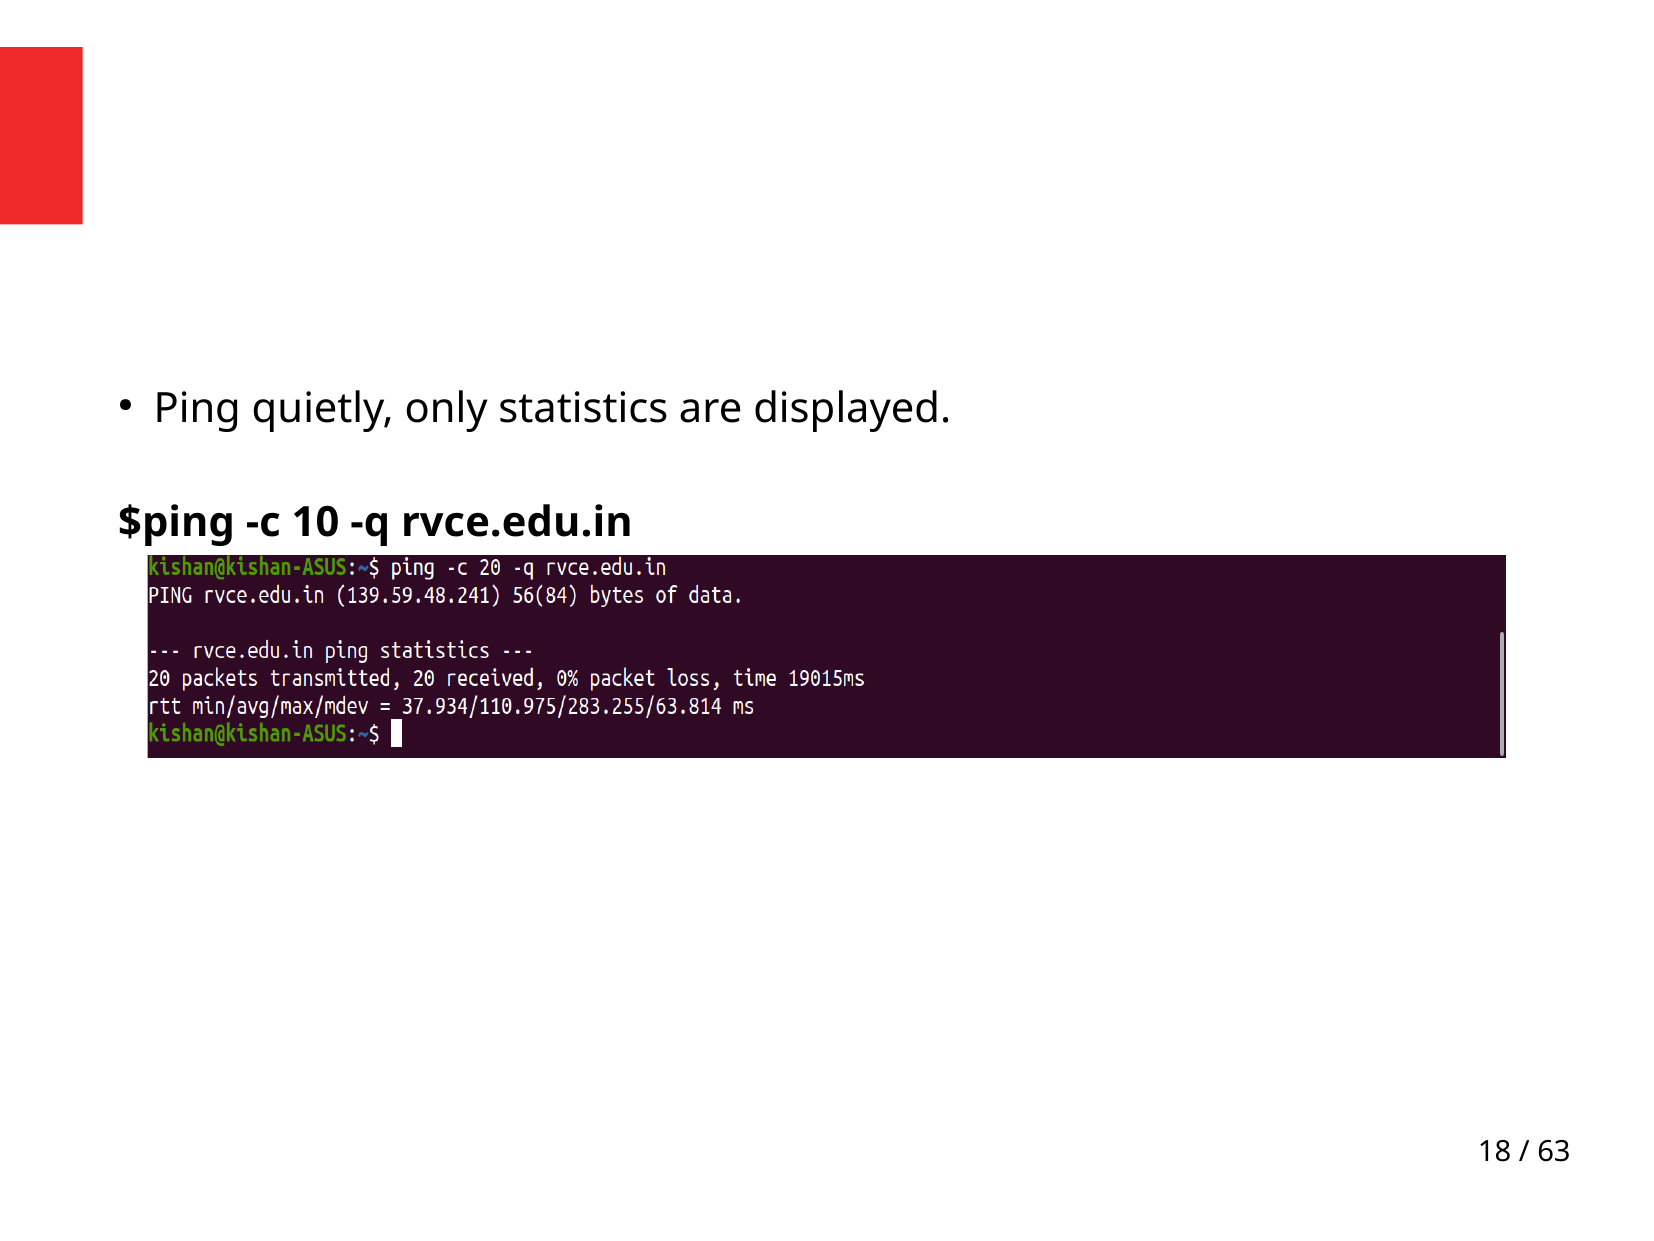

# Ping quietly, only statistics are displayed.
$ping -c 10 -q rvce.edu.in
18